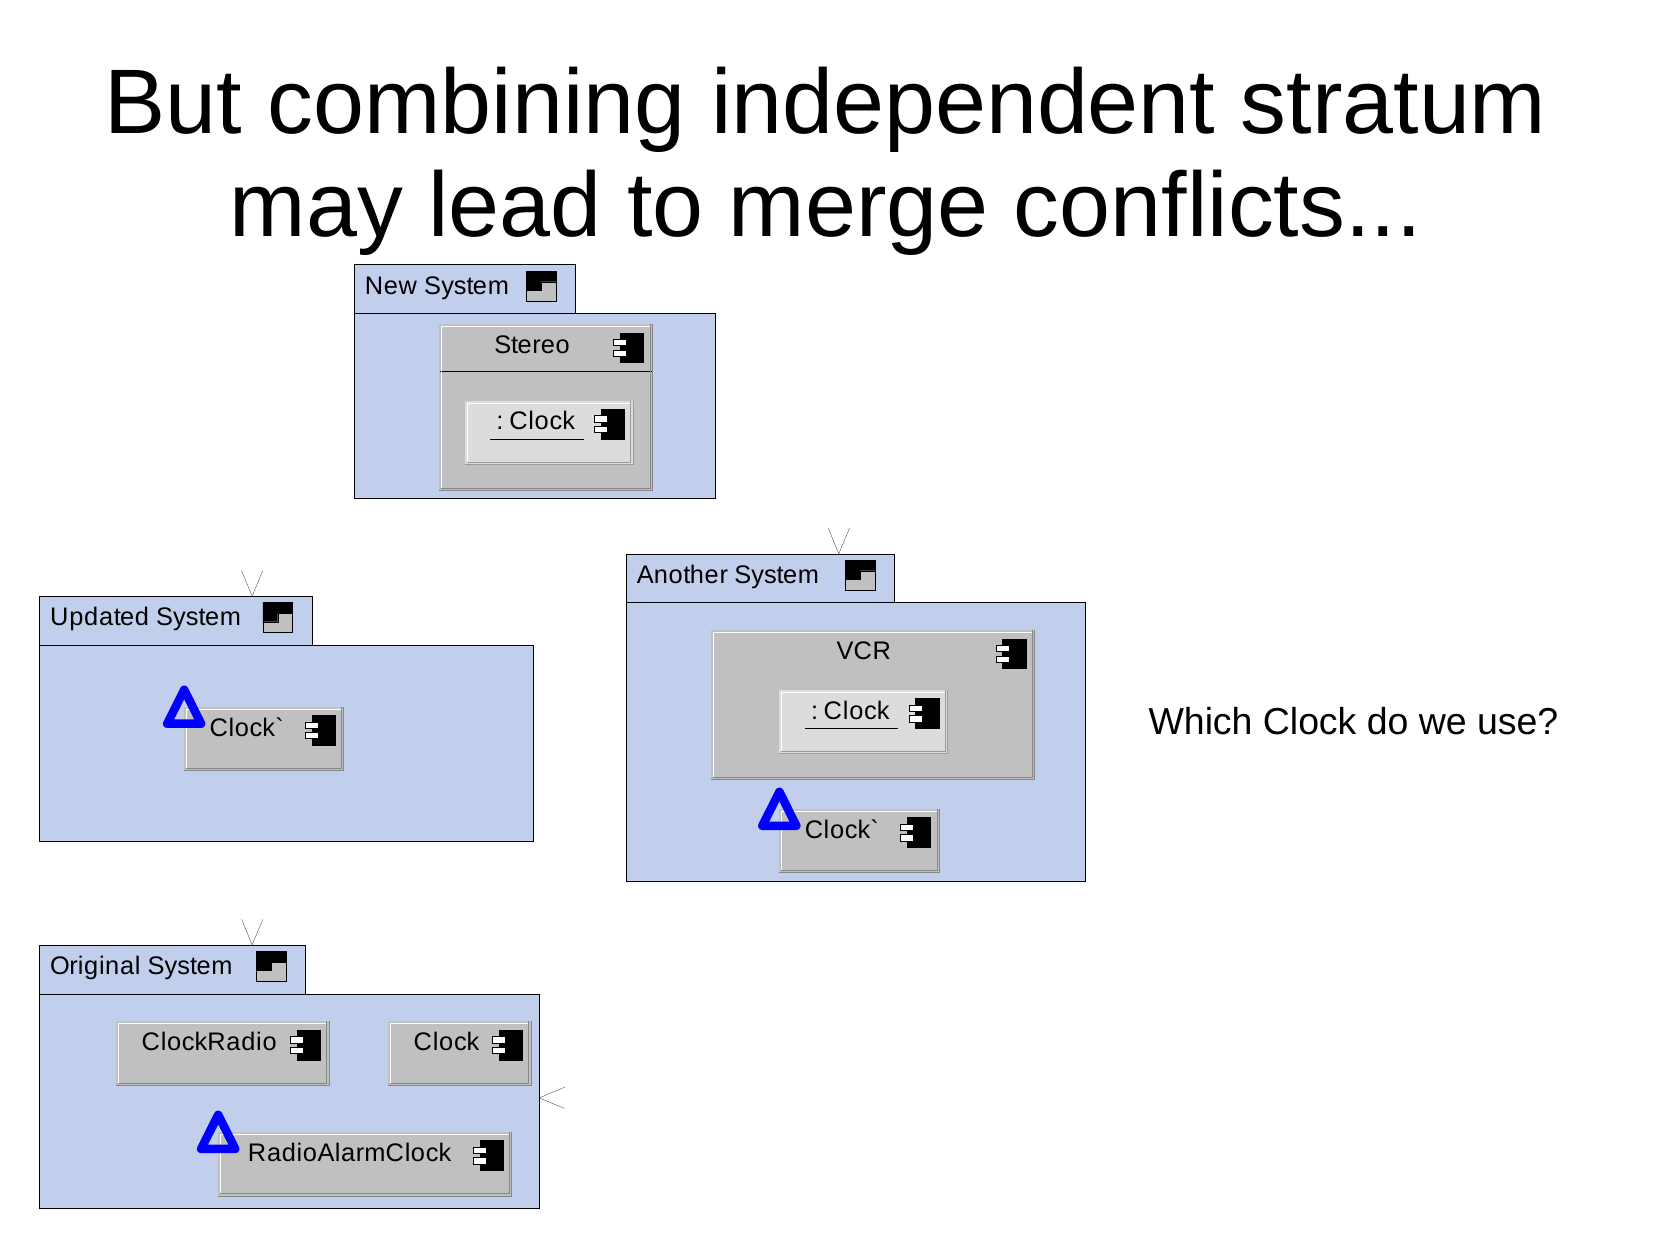

# But combining independent stratum may lead to merge conflicts...
Which Clock do we use?